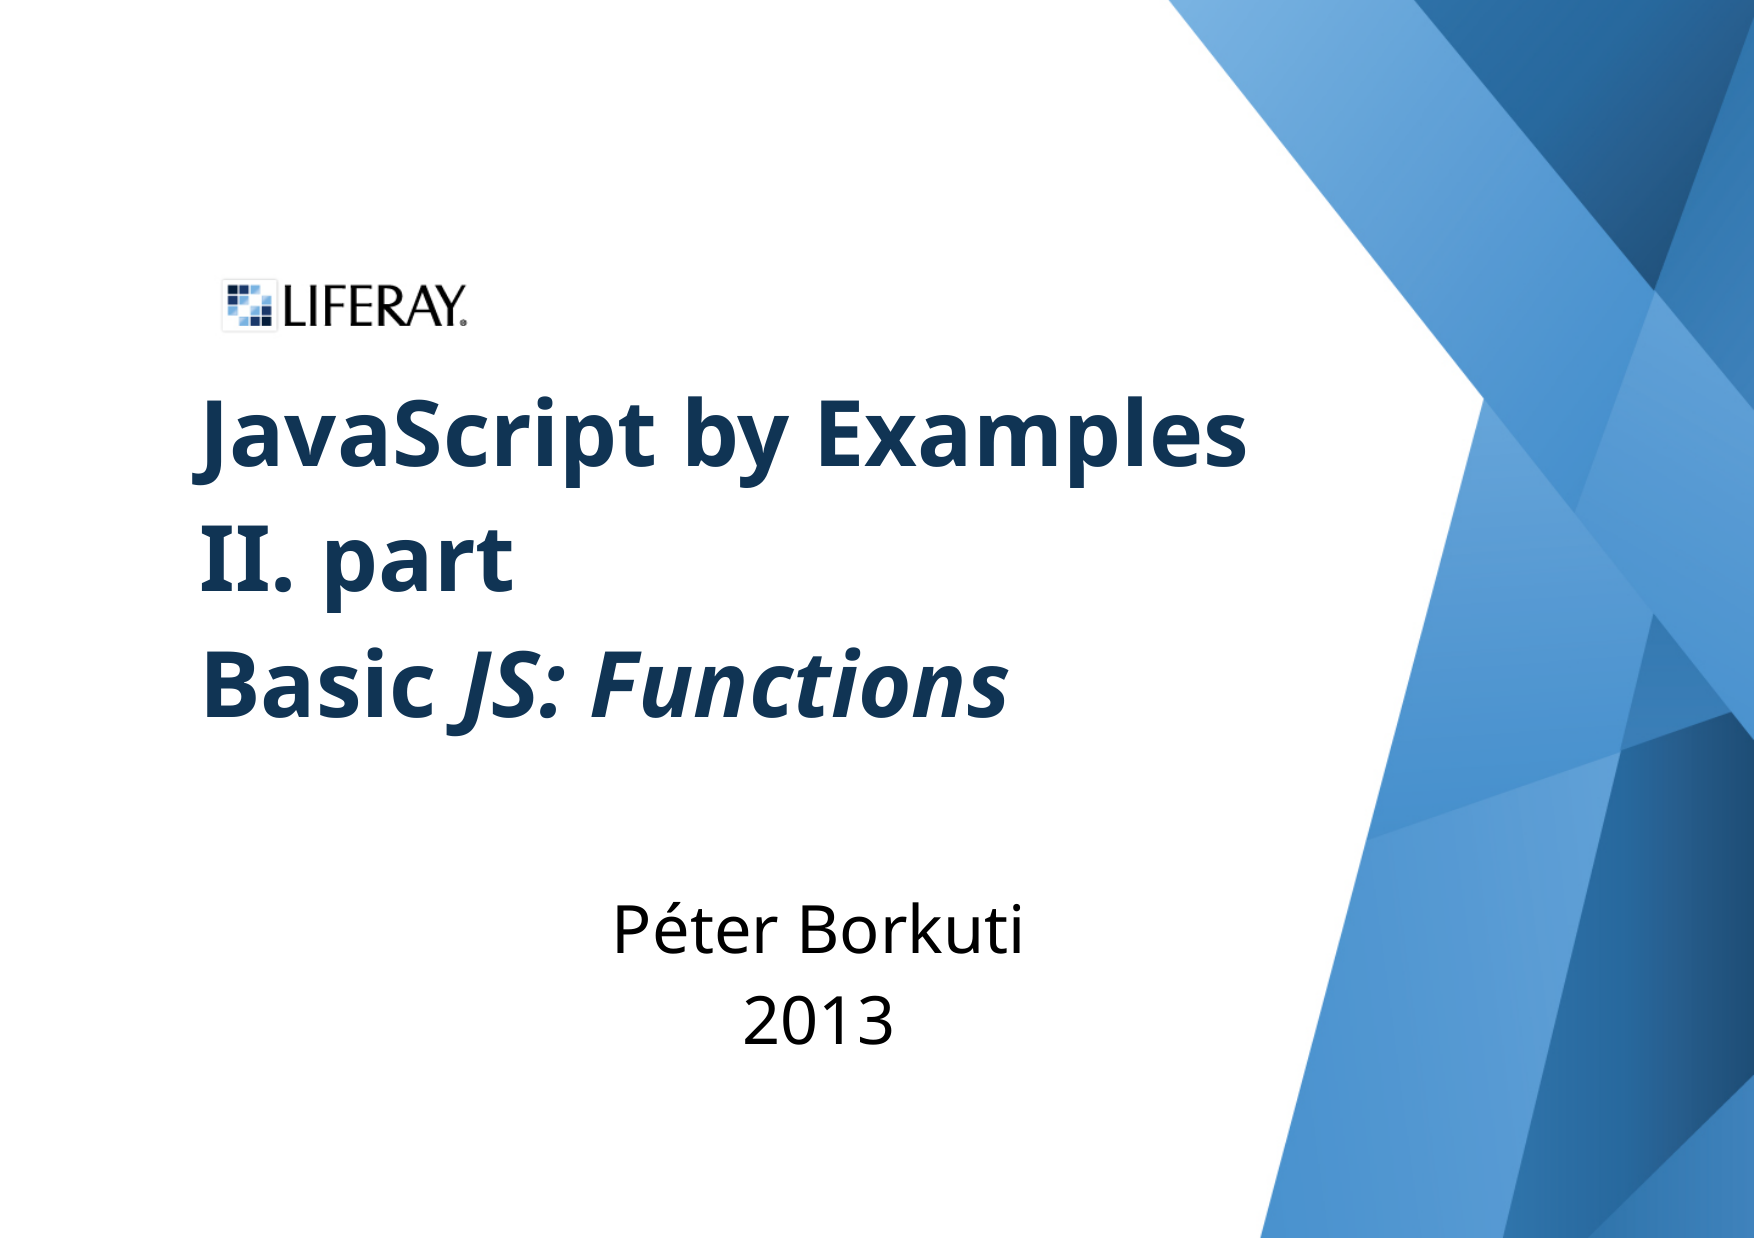

# JavaScript by Examples II. part Basic JS: Functions
Péter Borkuti
2013